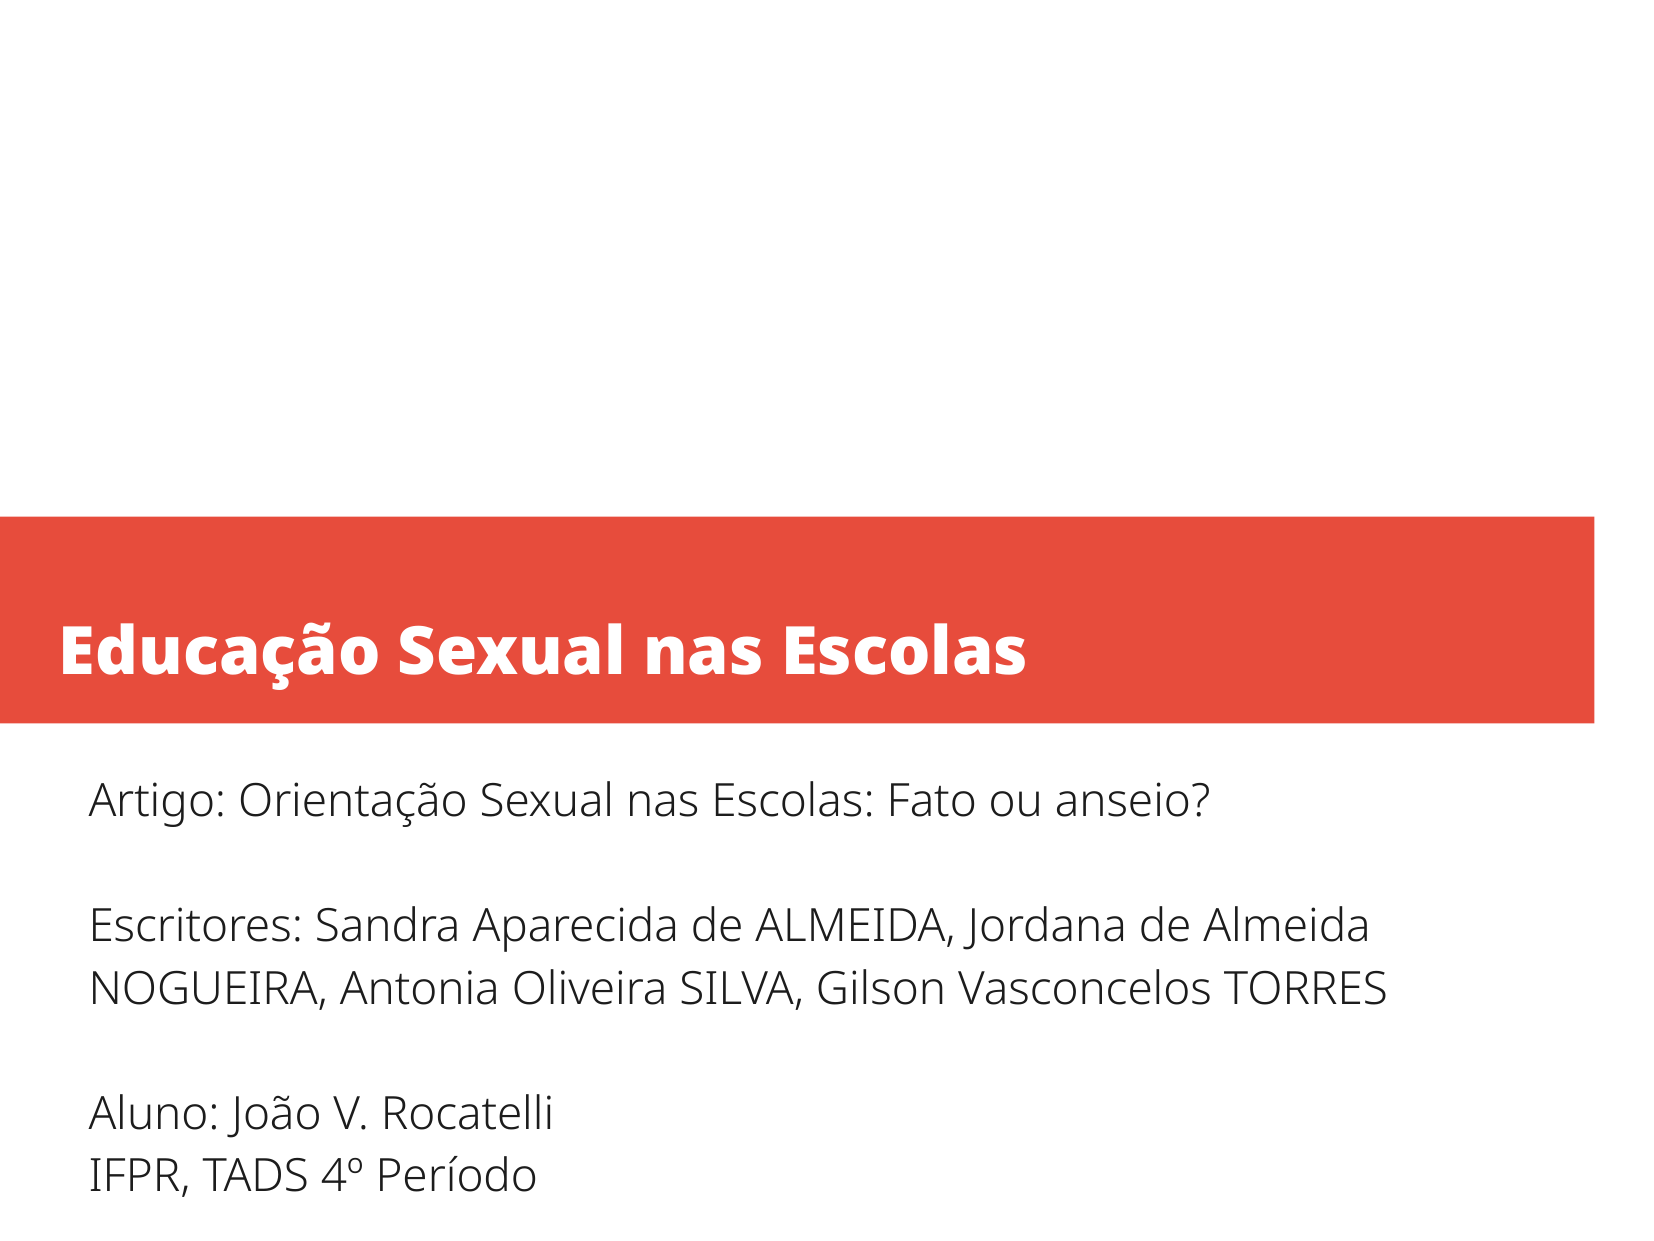

# Educação Sexual nas Escolas
Artigo: Orientação Sexual nas Escolas: Fato ou anseio?
Escritores: Sandra Aparecida de ALMEIDA, Jordana de Almeida NOGUEIRA, Antonia Oliveira SILVA, Gilson Vasconcelos TORRES
Aluno: João V. Rocatelli
IFPR, TADS 4º Período